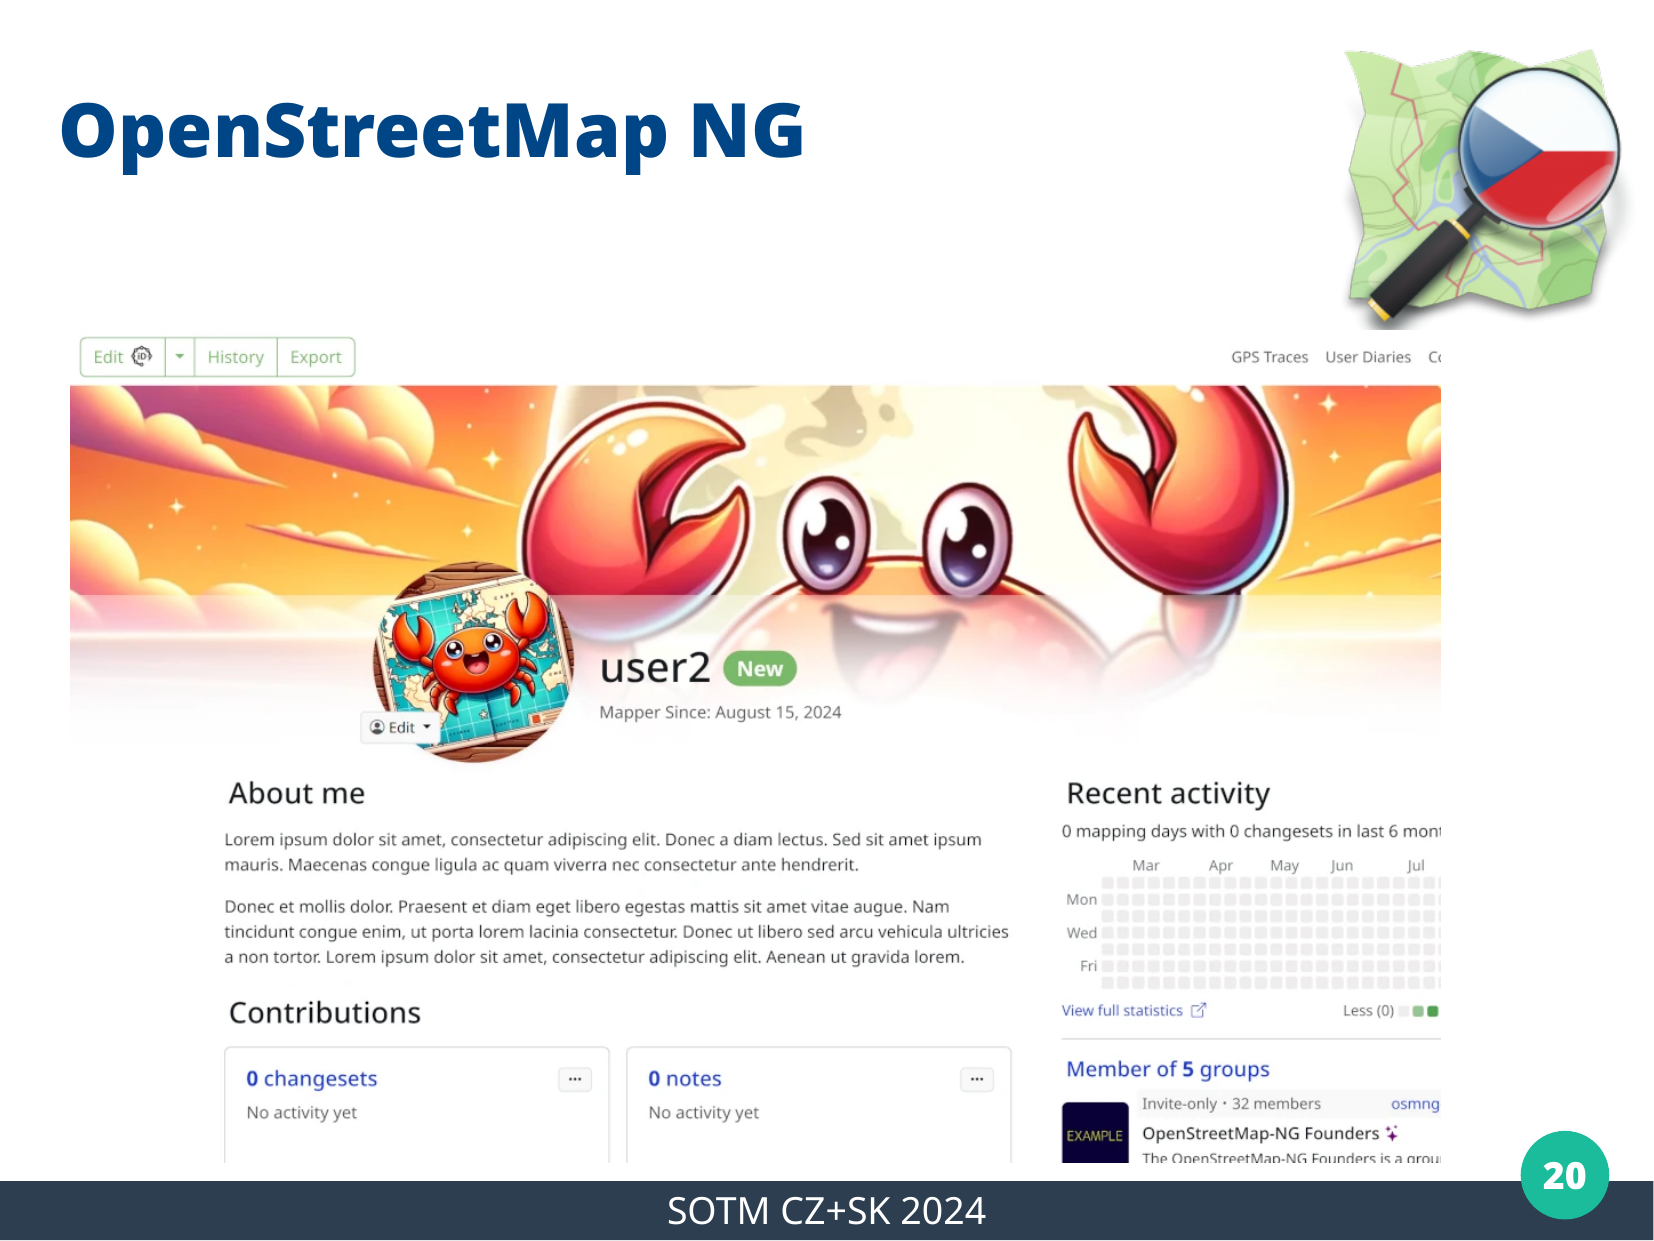

# OpenStreetMap NG
20
SOTM CZ+SK 2024